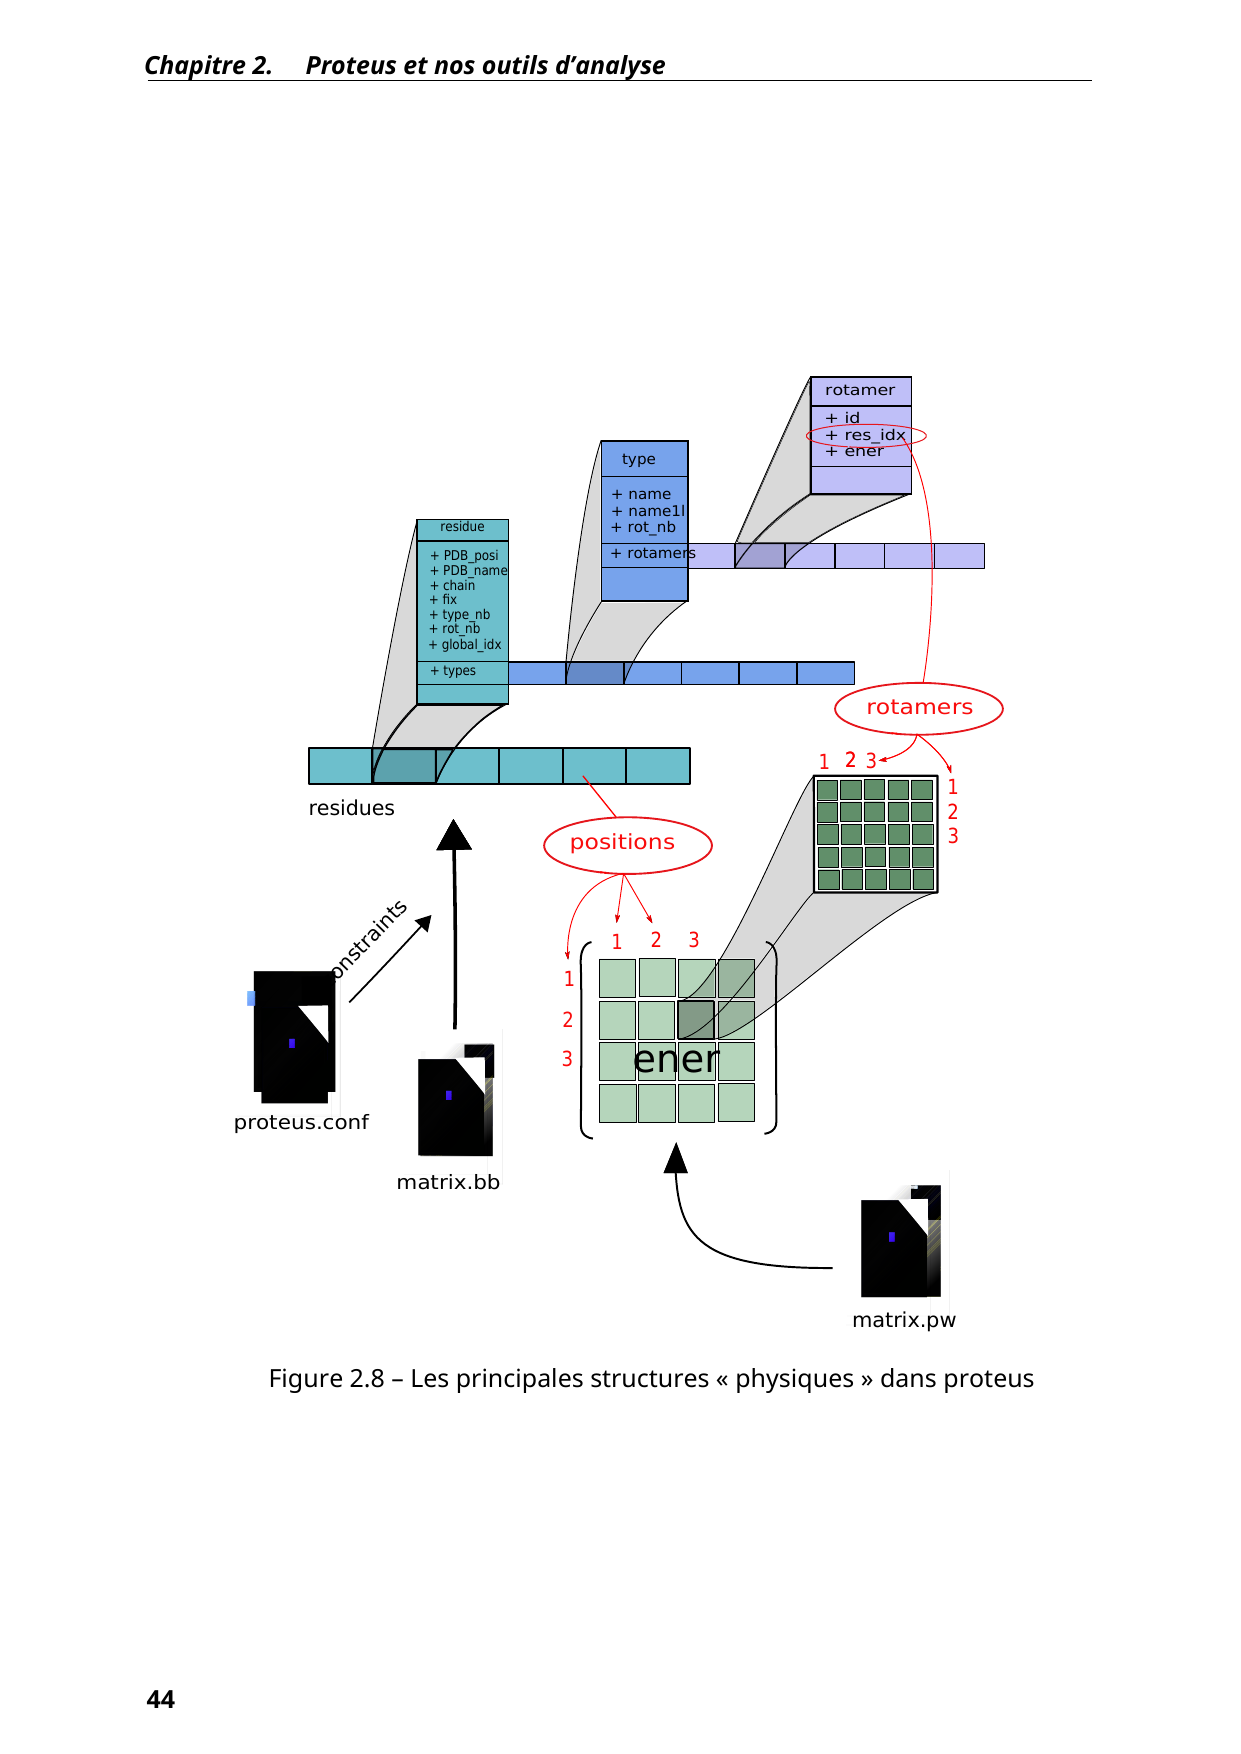

Chapitre 2.
Proteus et nos outils d’analyse
rotamer
+ id
+ res_idx
+ ener
type
+ name
+ name1l
+ rot_nb
residue
+ rotamers
+ PDB_posi
+ PDB_name
+ chain
+ ﬁx
+ type_nb
+ rot_nb
+ global_idx
+ types
rotamers
2
2
3
1
1
residues
2
3
positions
2
3
1
constraints
1
2
ener
3
proteus.conf
matrix.bb
matrix.pw
Figure 2.8 – Les principales structures « physiques » dans proteus
44